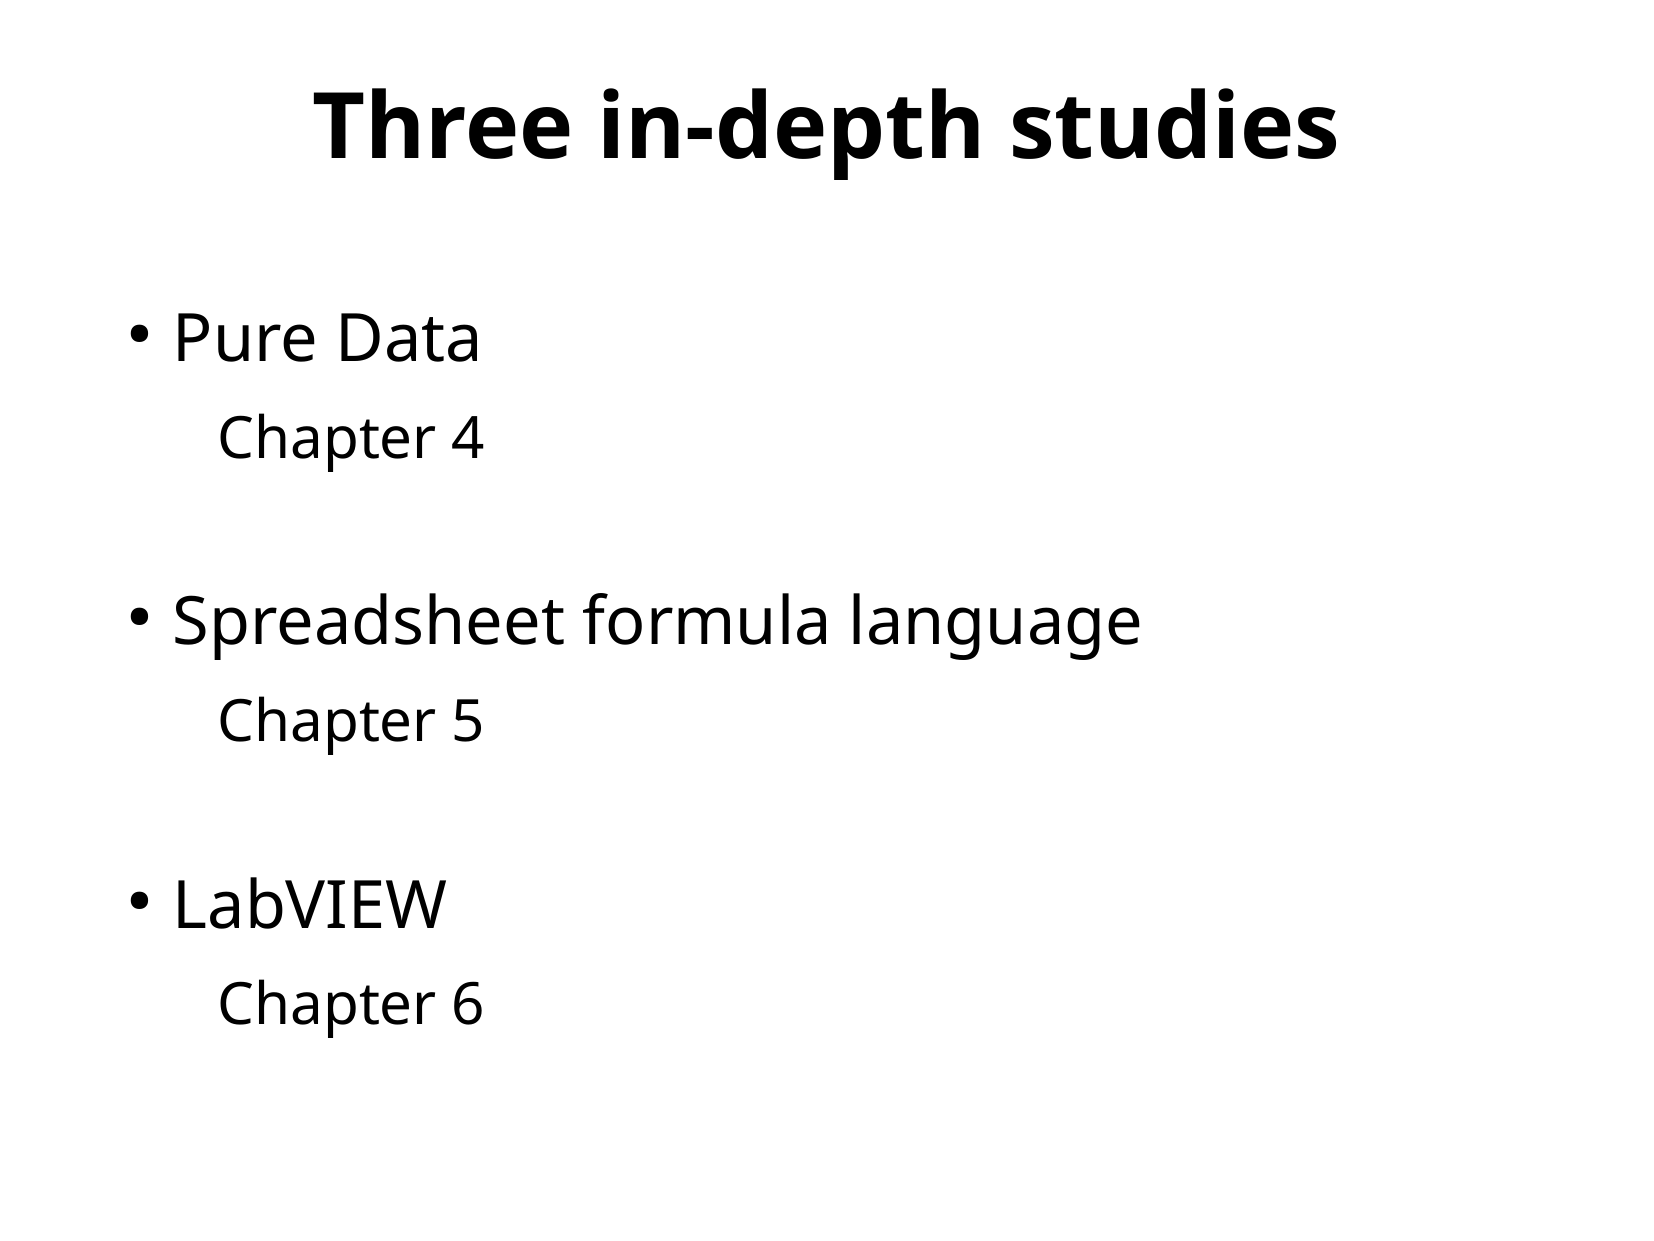

# Three in-depth studies
Pure Data
Chapter 4
Spreadsheet formula language
Chapter 5
LabVIEW
Chapter 6